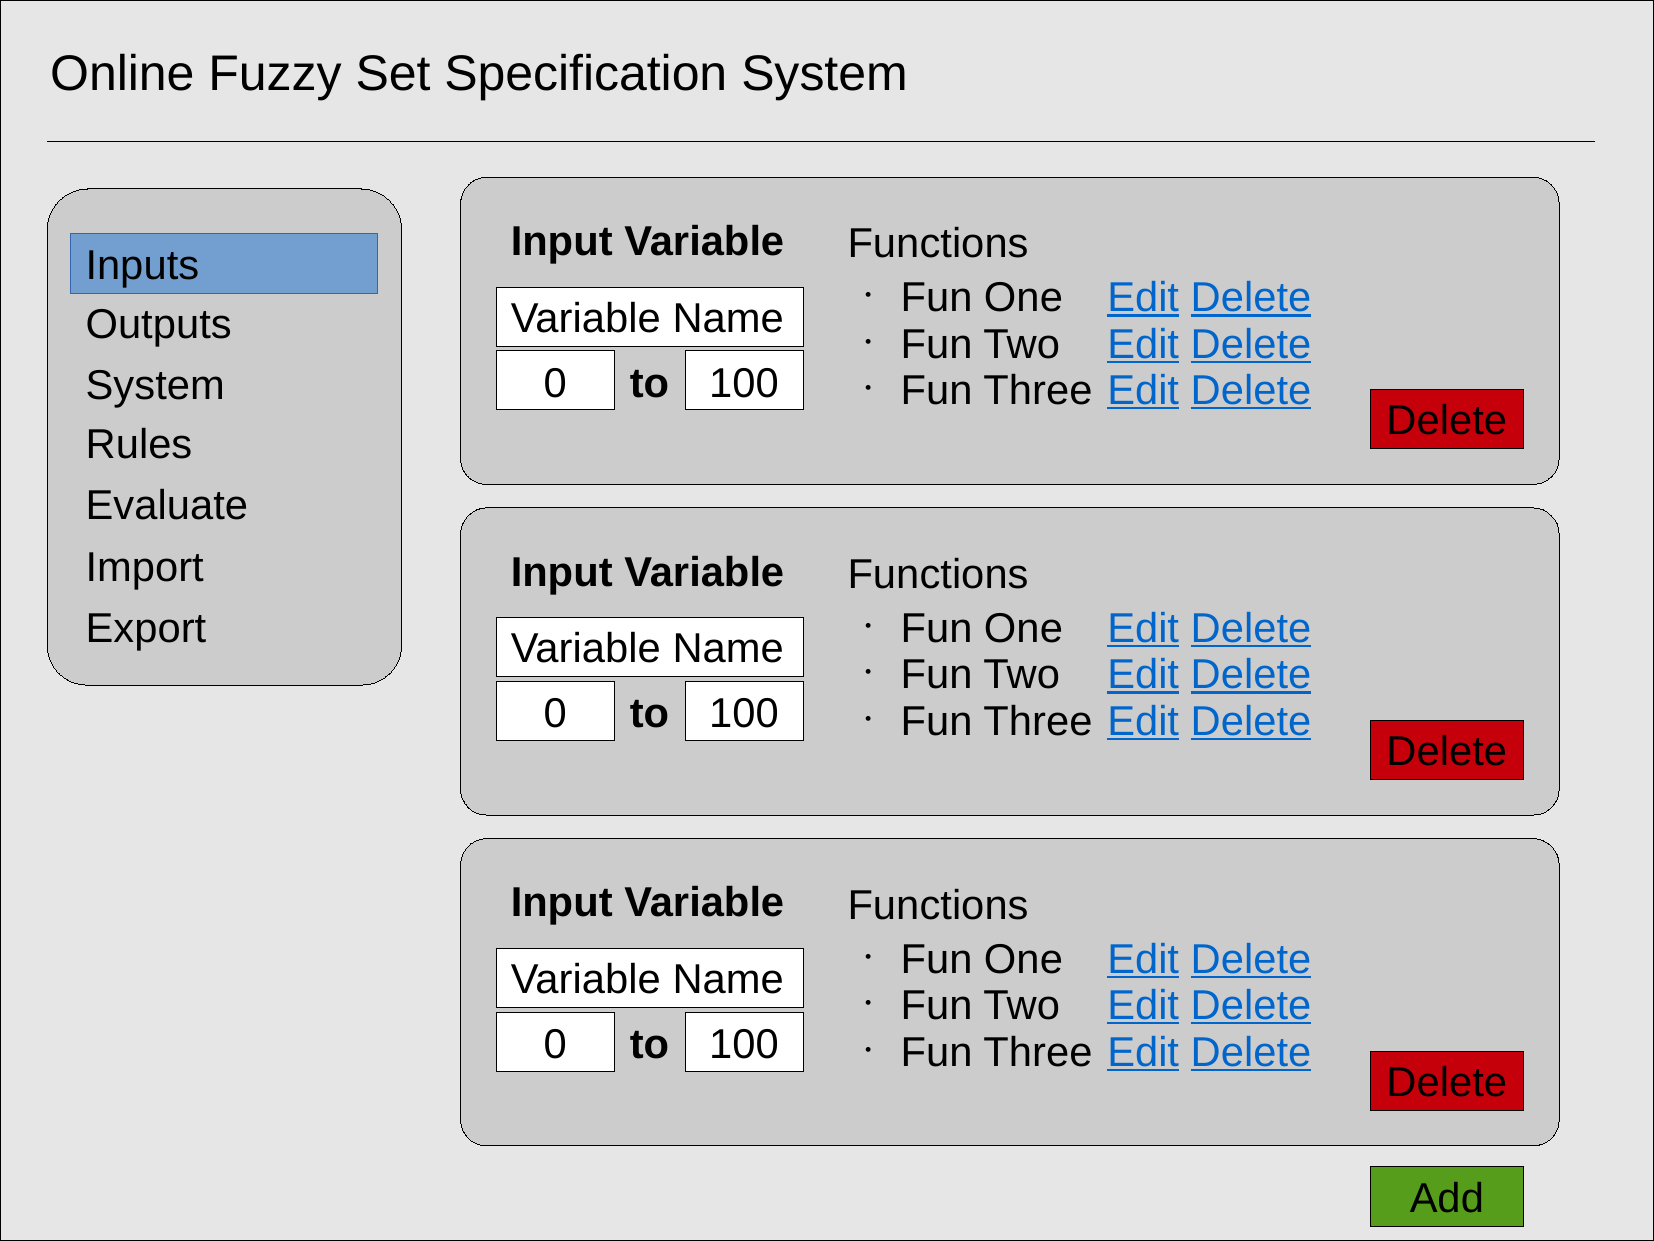

Online Fuzzy Set Specification System
Input Variable
Functions
Inputs
Fun One
Fun Two
Fun Three
Edit Delete
Edit Delete
Edit Delete
Variable Name
Outputs
0
to
100
System
Delete
Rules
Evaluate
Import
Input Variable
Input Variable
Functions
Functions
Export
Fun One
Fun Two
Fun Three
Fun One
Fun Two
Fun Three
Edit Delete
Edit Delete
Edit Delete
Edit Delete
Edit Delete
Edit Delete
Variable Name
Variable Name
0
0
to
to
100
100
Delete
Delete
Input Variable
Functions
Fun One
Fun Two
Fun Three
Edit Delete
Edit Delete
Edit Delete
Variable Name
0
to
100
Delete
Add